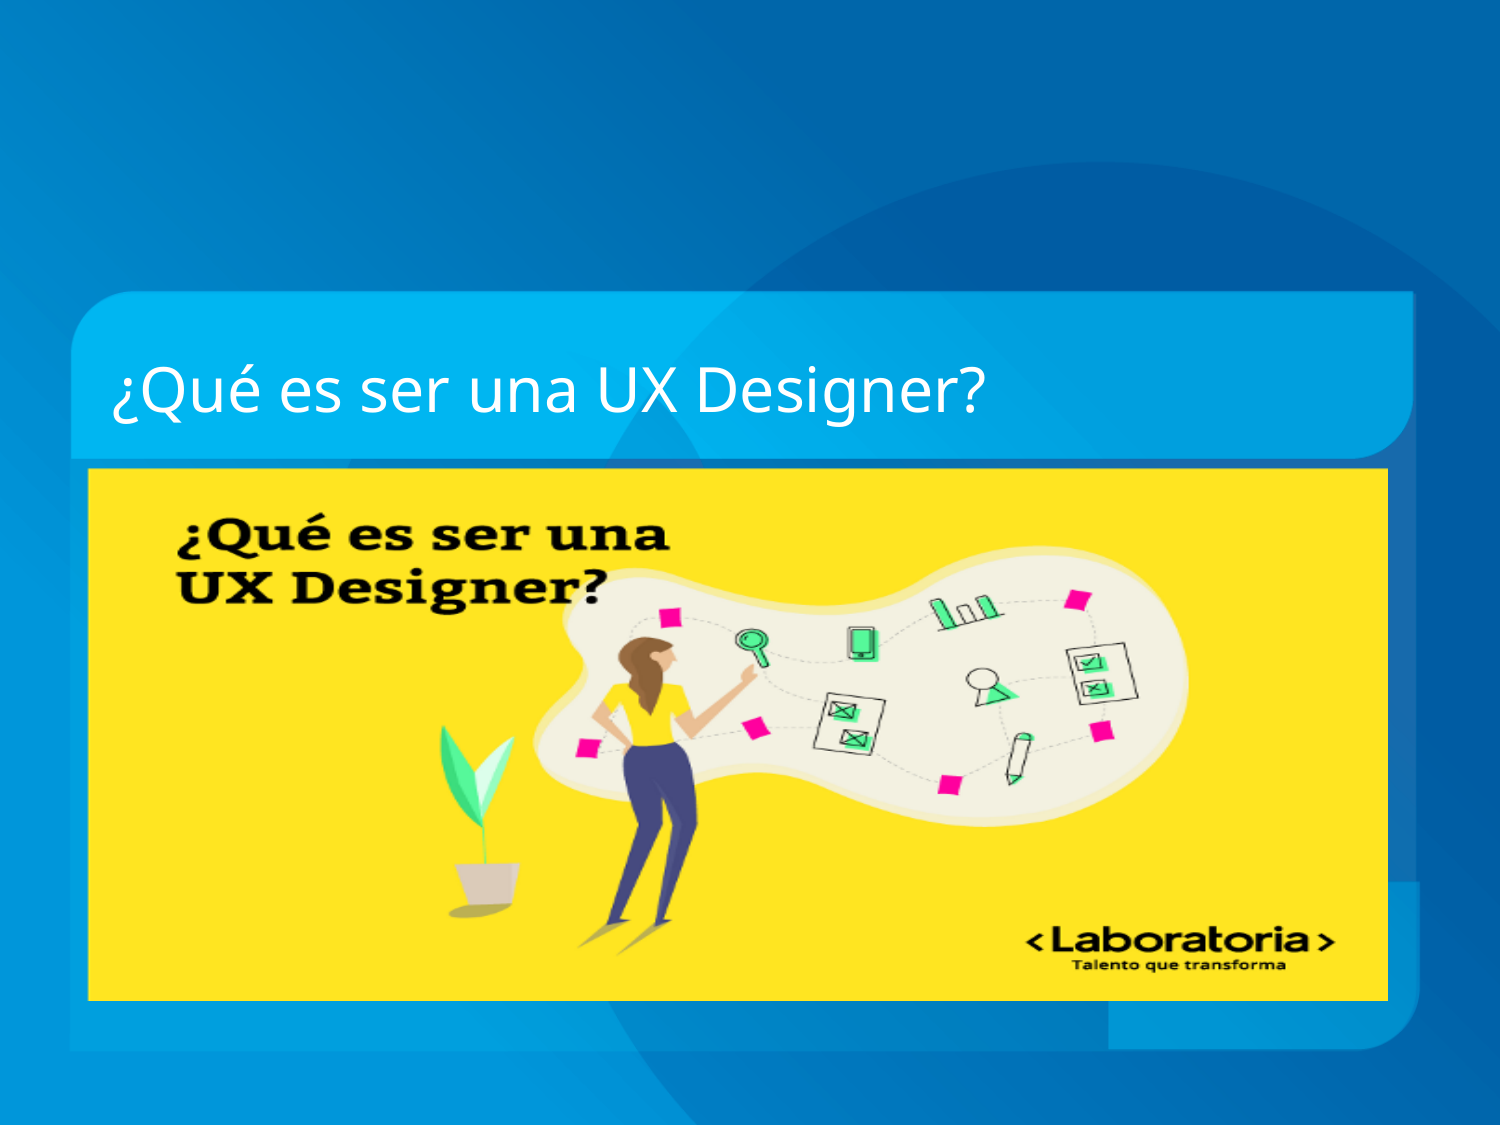

# ¿Qué es ser una UX Designer?